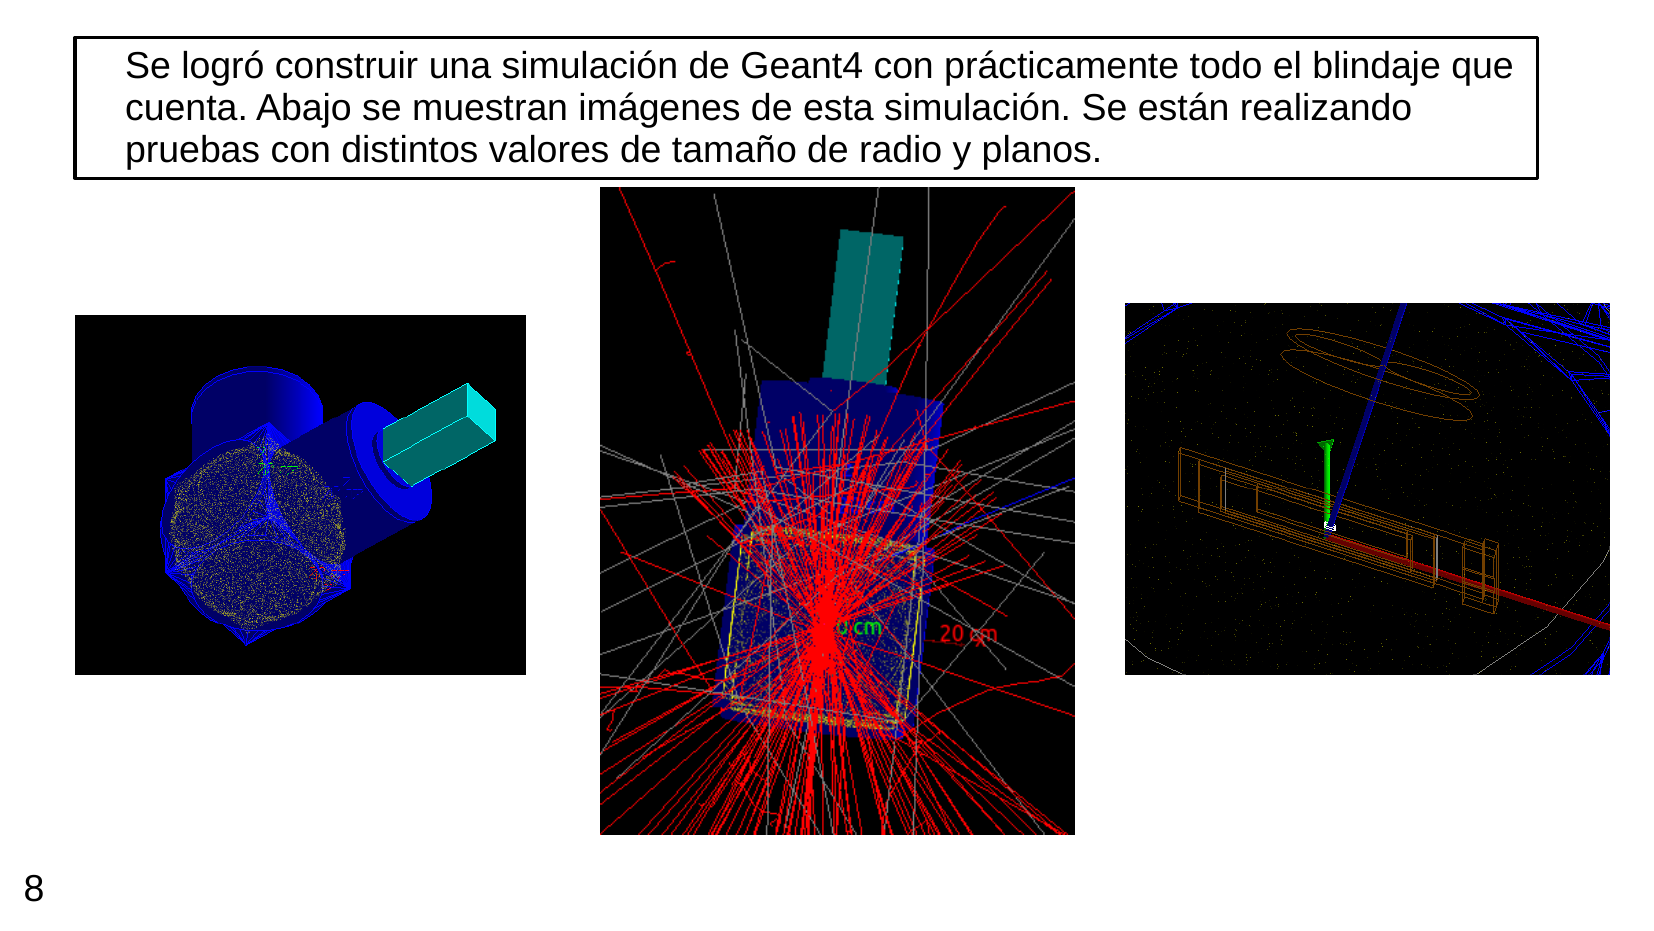

Se logró construir una simulación de Geant4 con prácticamente todo el blindaje que cuenta. Abajo se muestran imágenes de esta simulación. Se están realizando pruebas con distintos valores de tamaño de radio y planos.